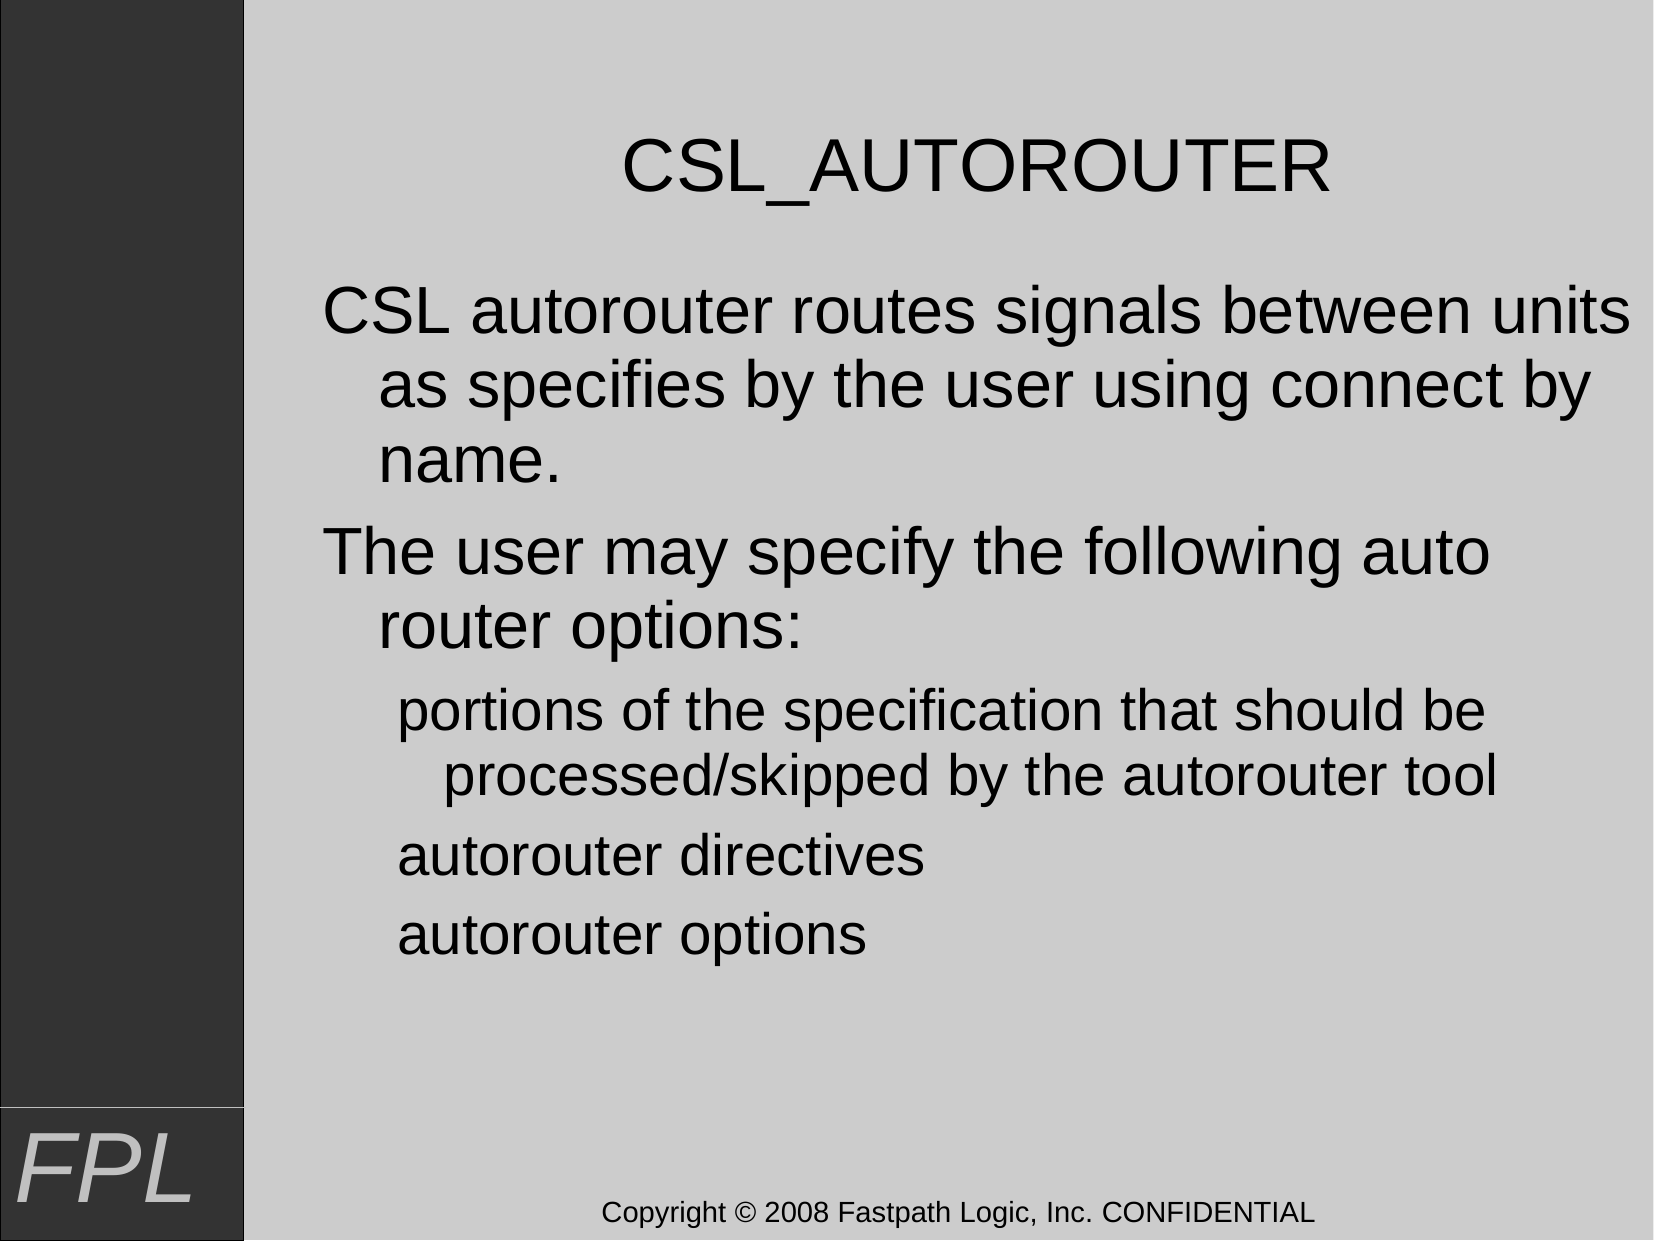

# CSL_AUTOROUTER
CSL autorouter routes signals between units as specifies by the user using connect by name.
The user may specify the following auto router options:
portions of the specification that should be processed/skipped by the autorouter tool
autorouter directives
autorouter options